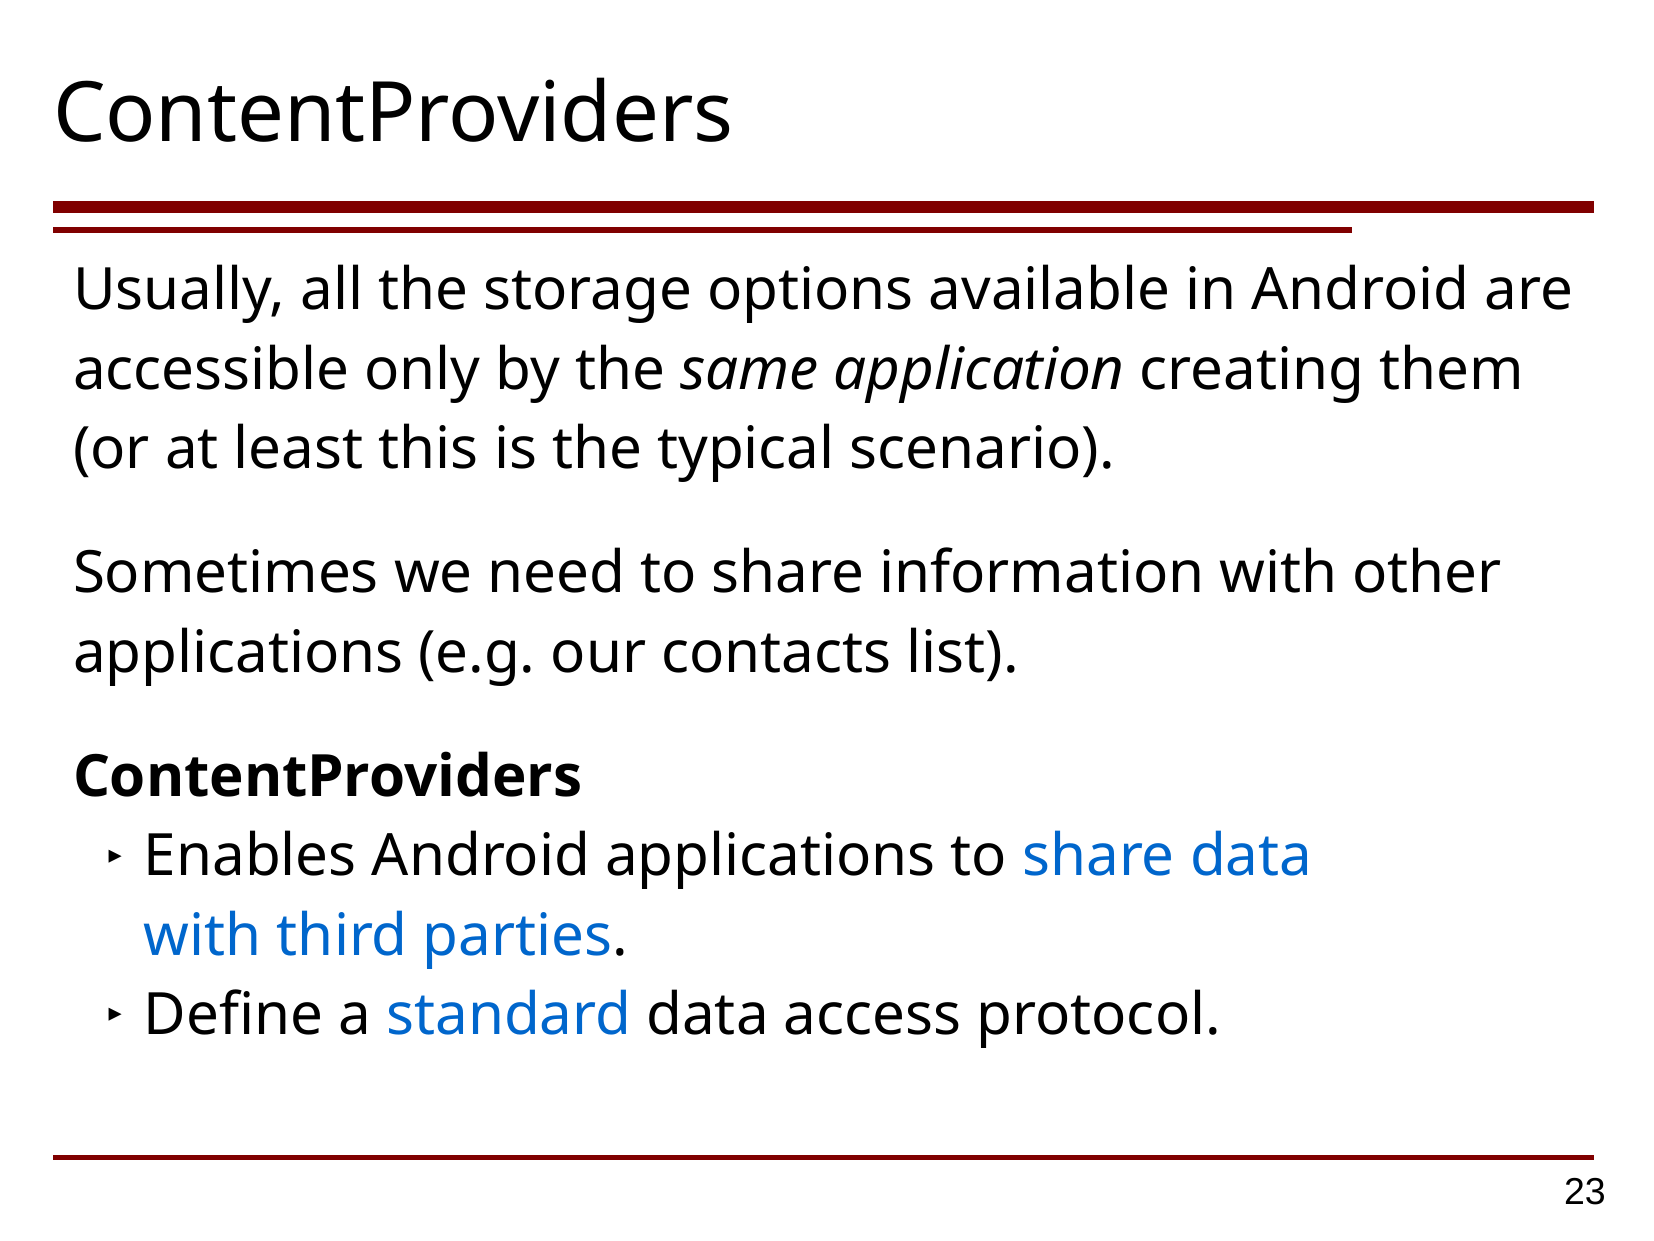

# ContentProviders
Usually, all the storage options available in Android are
accessible only by the same application creating them
(or at least this is the typical scenario).
Sometimes we need to share information with other
applications (e.g. our contacts list).
ContentProviders
Enables Android applications to share data
with third parties.
Define a standard data access protocol.